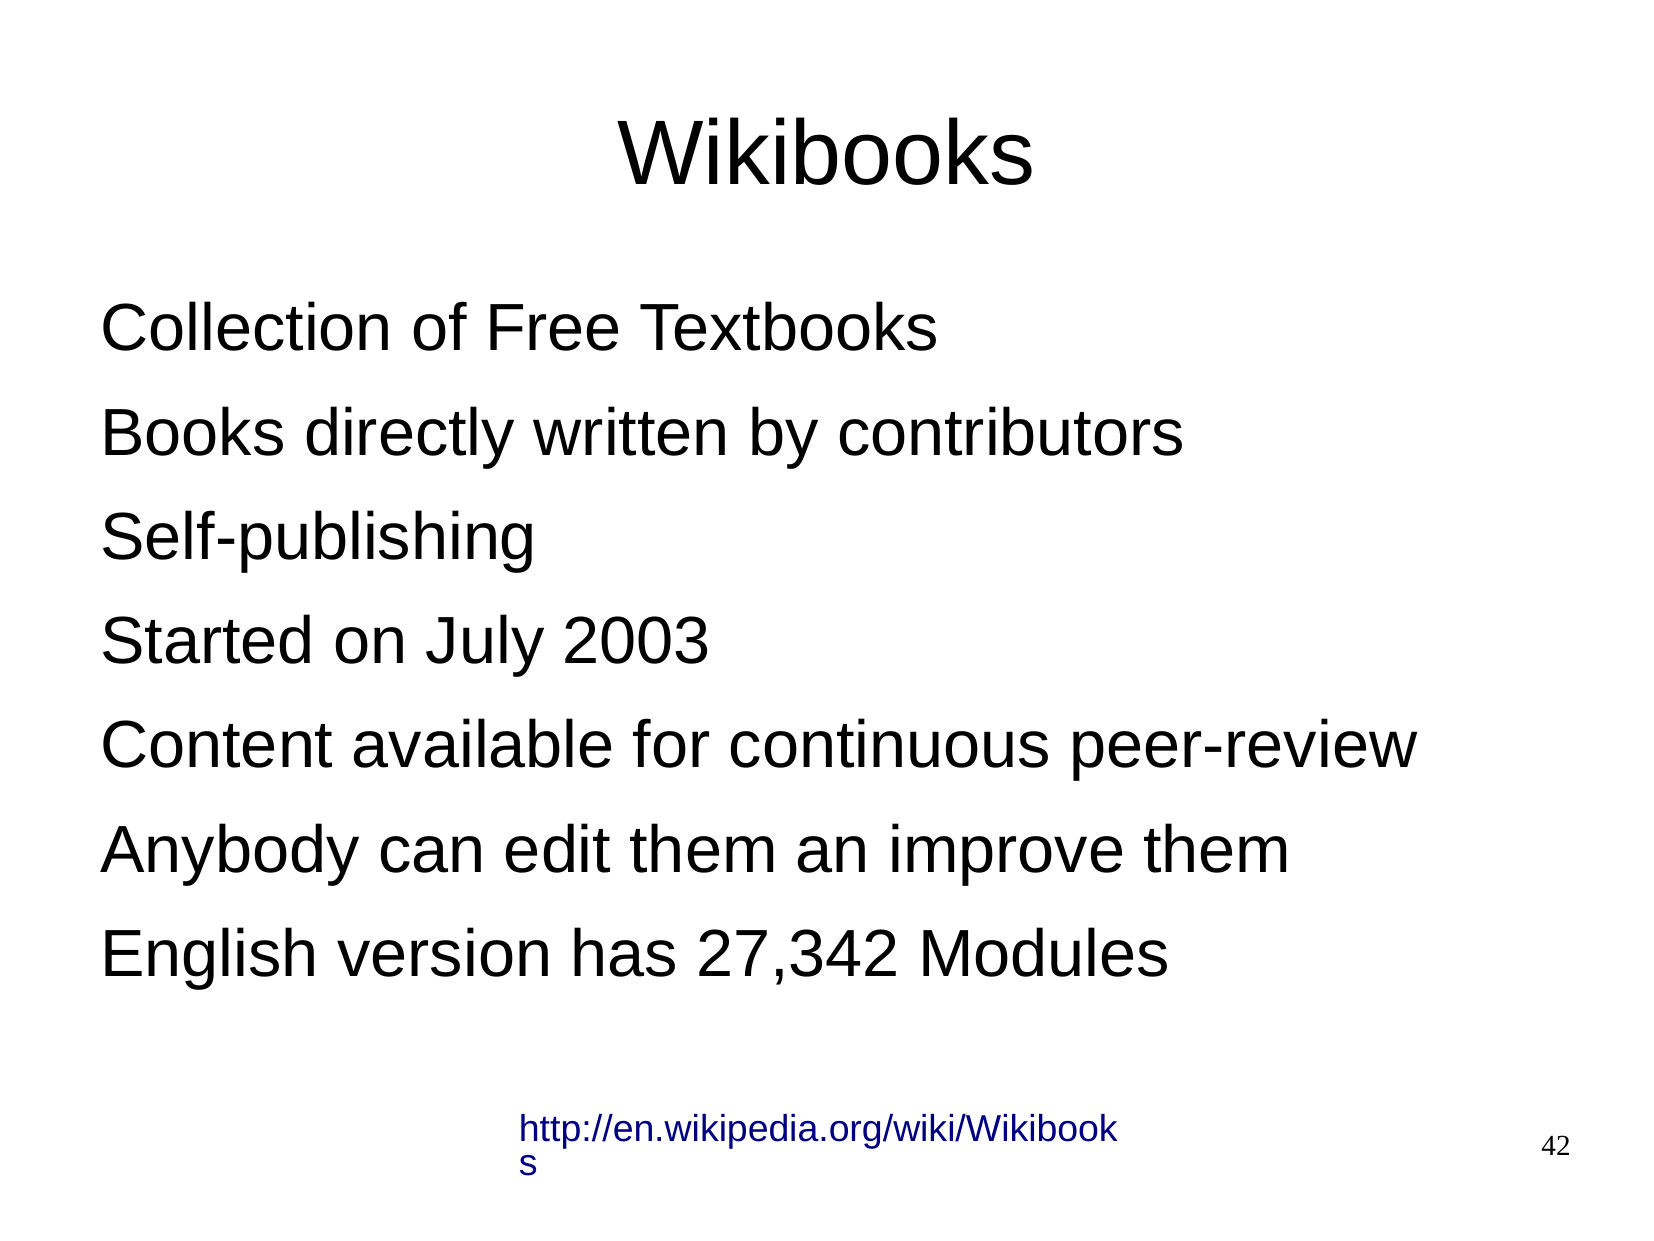

# Wikibooks
Collection of Free Textbooks
Books directly written by contributors
Self-publishing
Started on July 2003
Content available for continuous peer-review
Anybody can edit them an improve them
English version has 27,342 Modules
http://en.wikipedia.org/wiki/Wikibooks
42